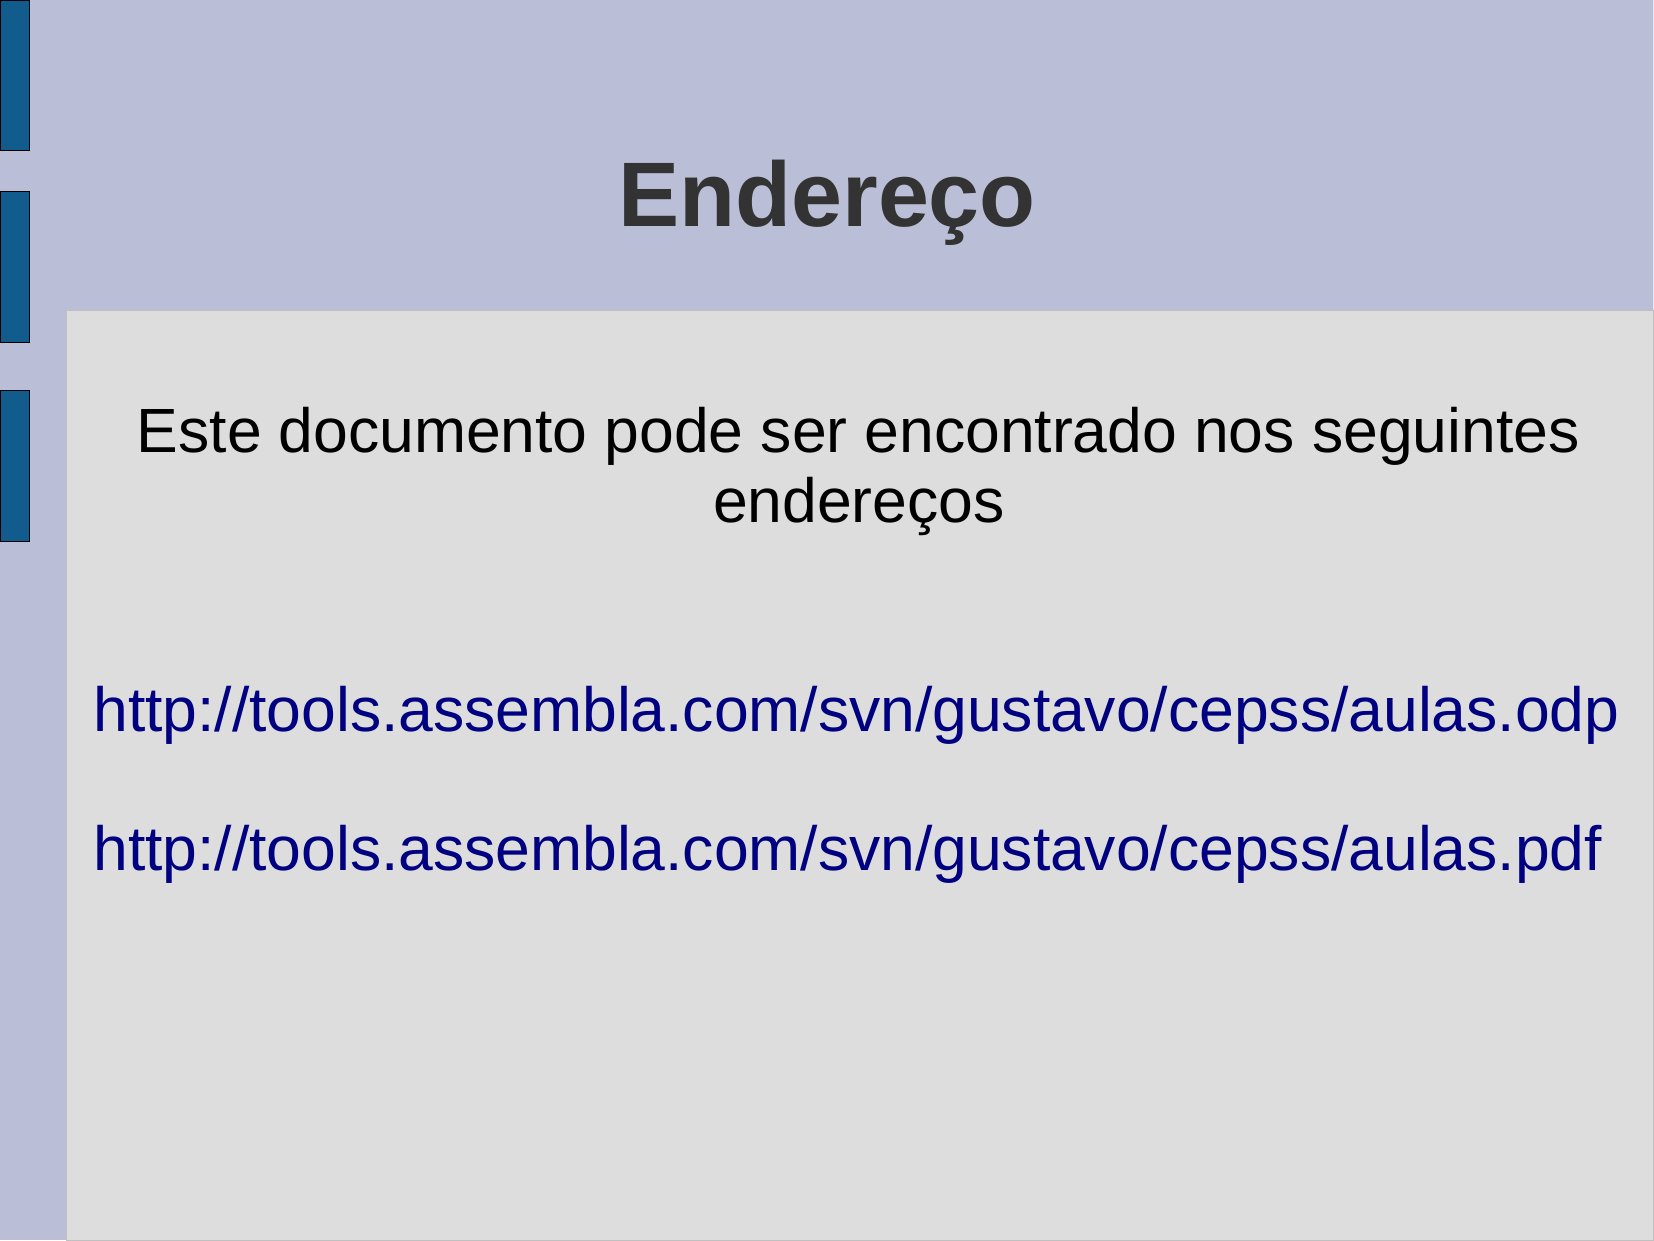

# Endereço
Este documento pode ser encontrado nos seguintes endereços
http://tools.assembla.com/svn/gustavo/cepss/aulas.odp
http://tools.assembla.com/svn/gustavo/cepss/aulas.pdf